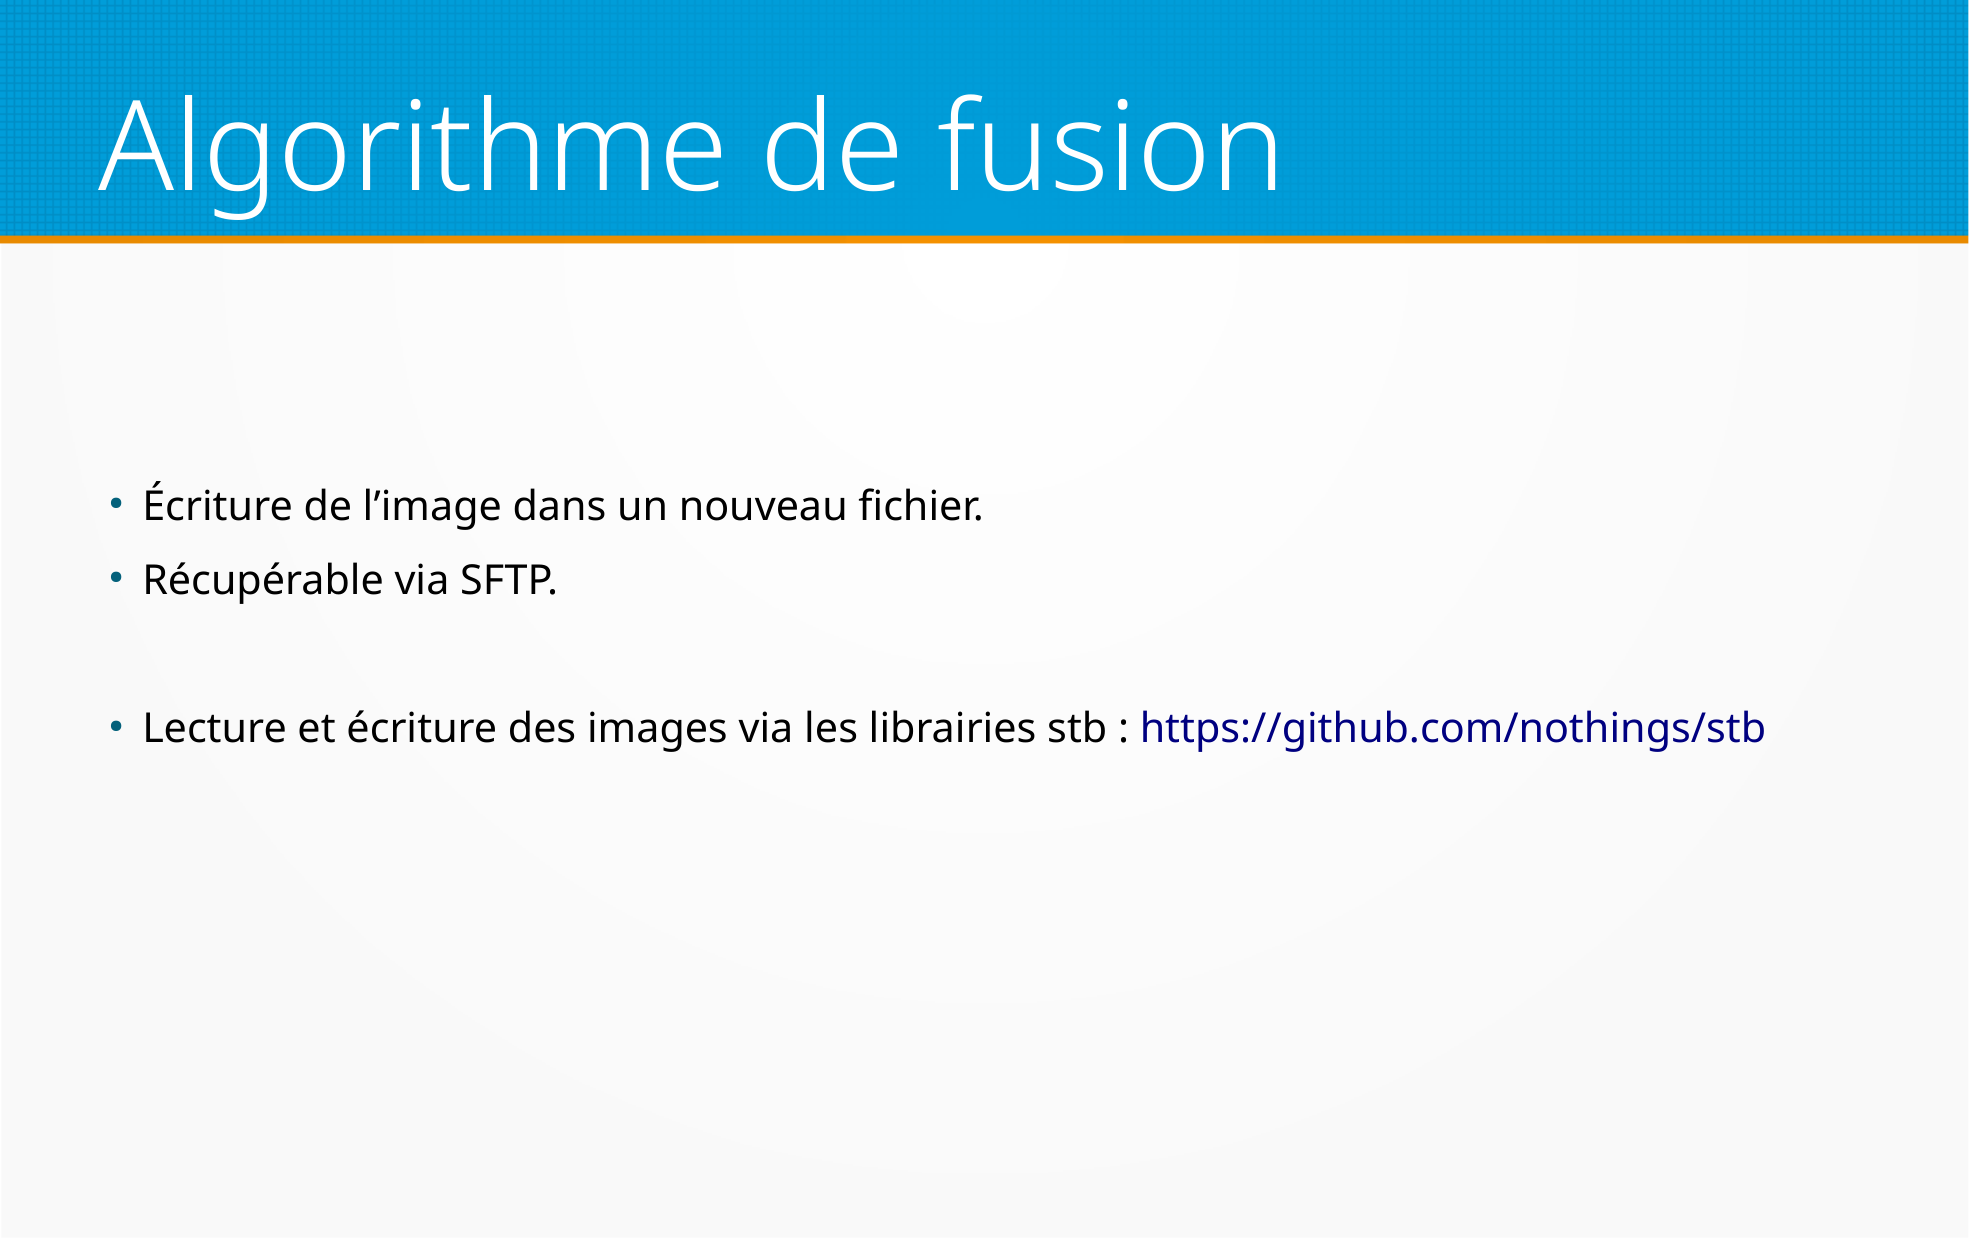

# Algorithme de fusion
Écriture de l’image dans un nouveau fichier.
Récupérable via SFTP.
Lecture et écriture des images via les librairies stb : https://github.com/nothings/stb